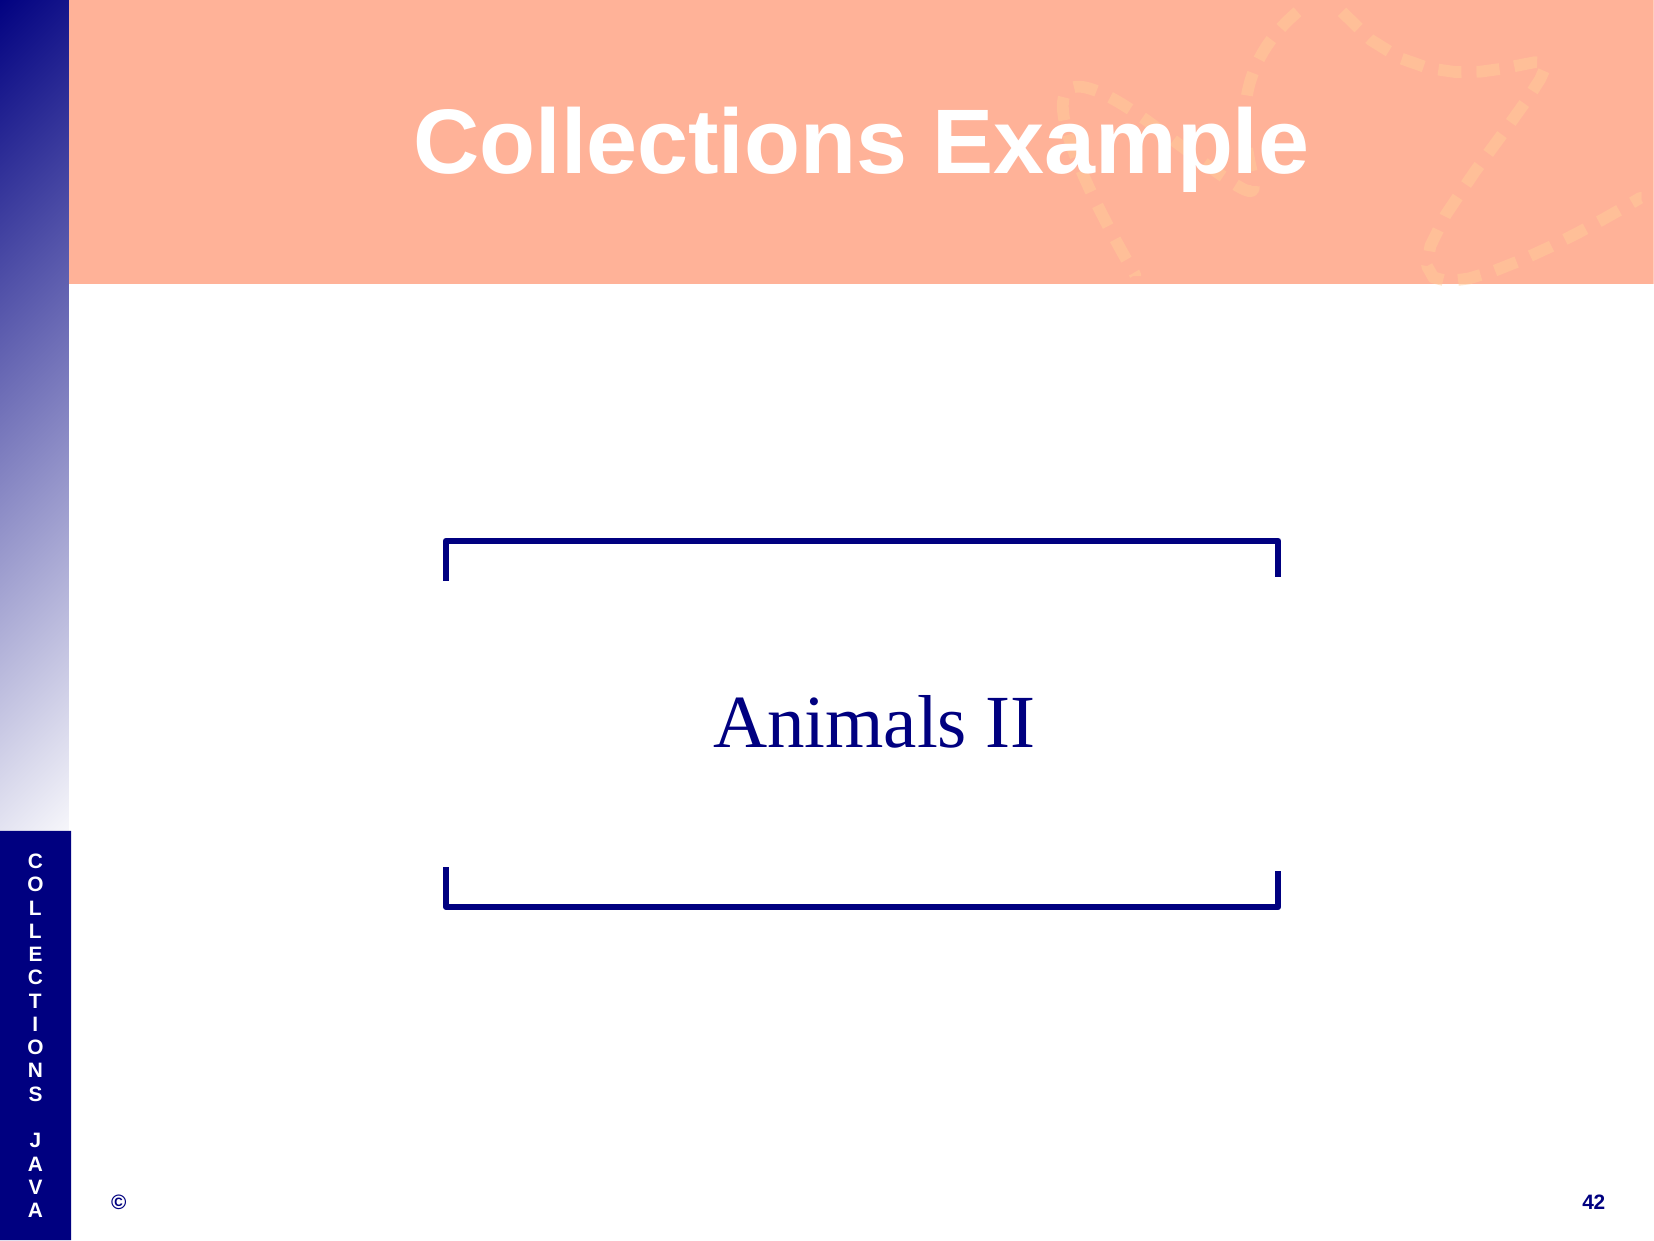

# Collections Example
Animals II
C
O
L
L
E
C
T
I
O
N
S
J
A
V
A